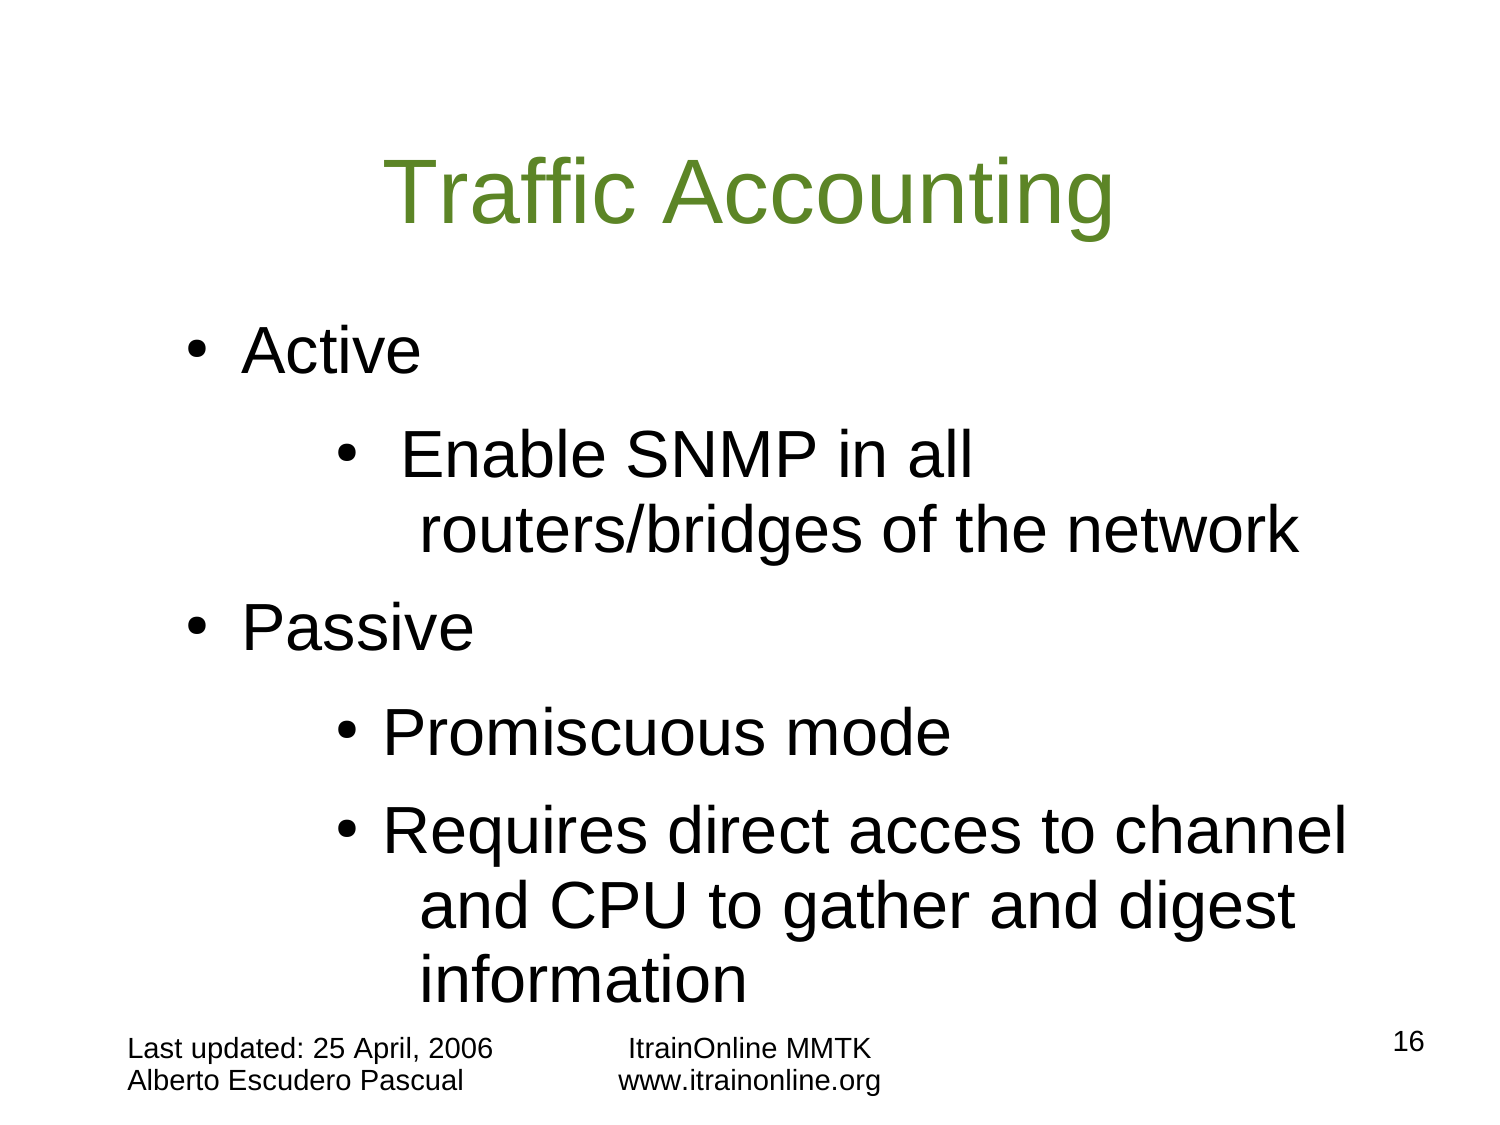

Traffic Accounting
# Active
 Enable SNMP in all routers/bridges of the network
Passive
Promiscuous mode
Requires direct acces to channel and CPU to gather and digest information
16